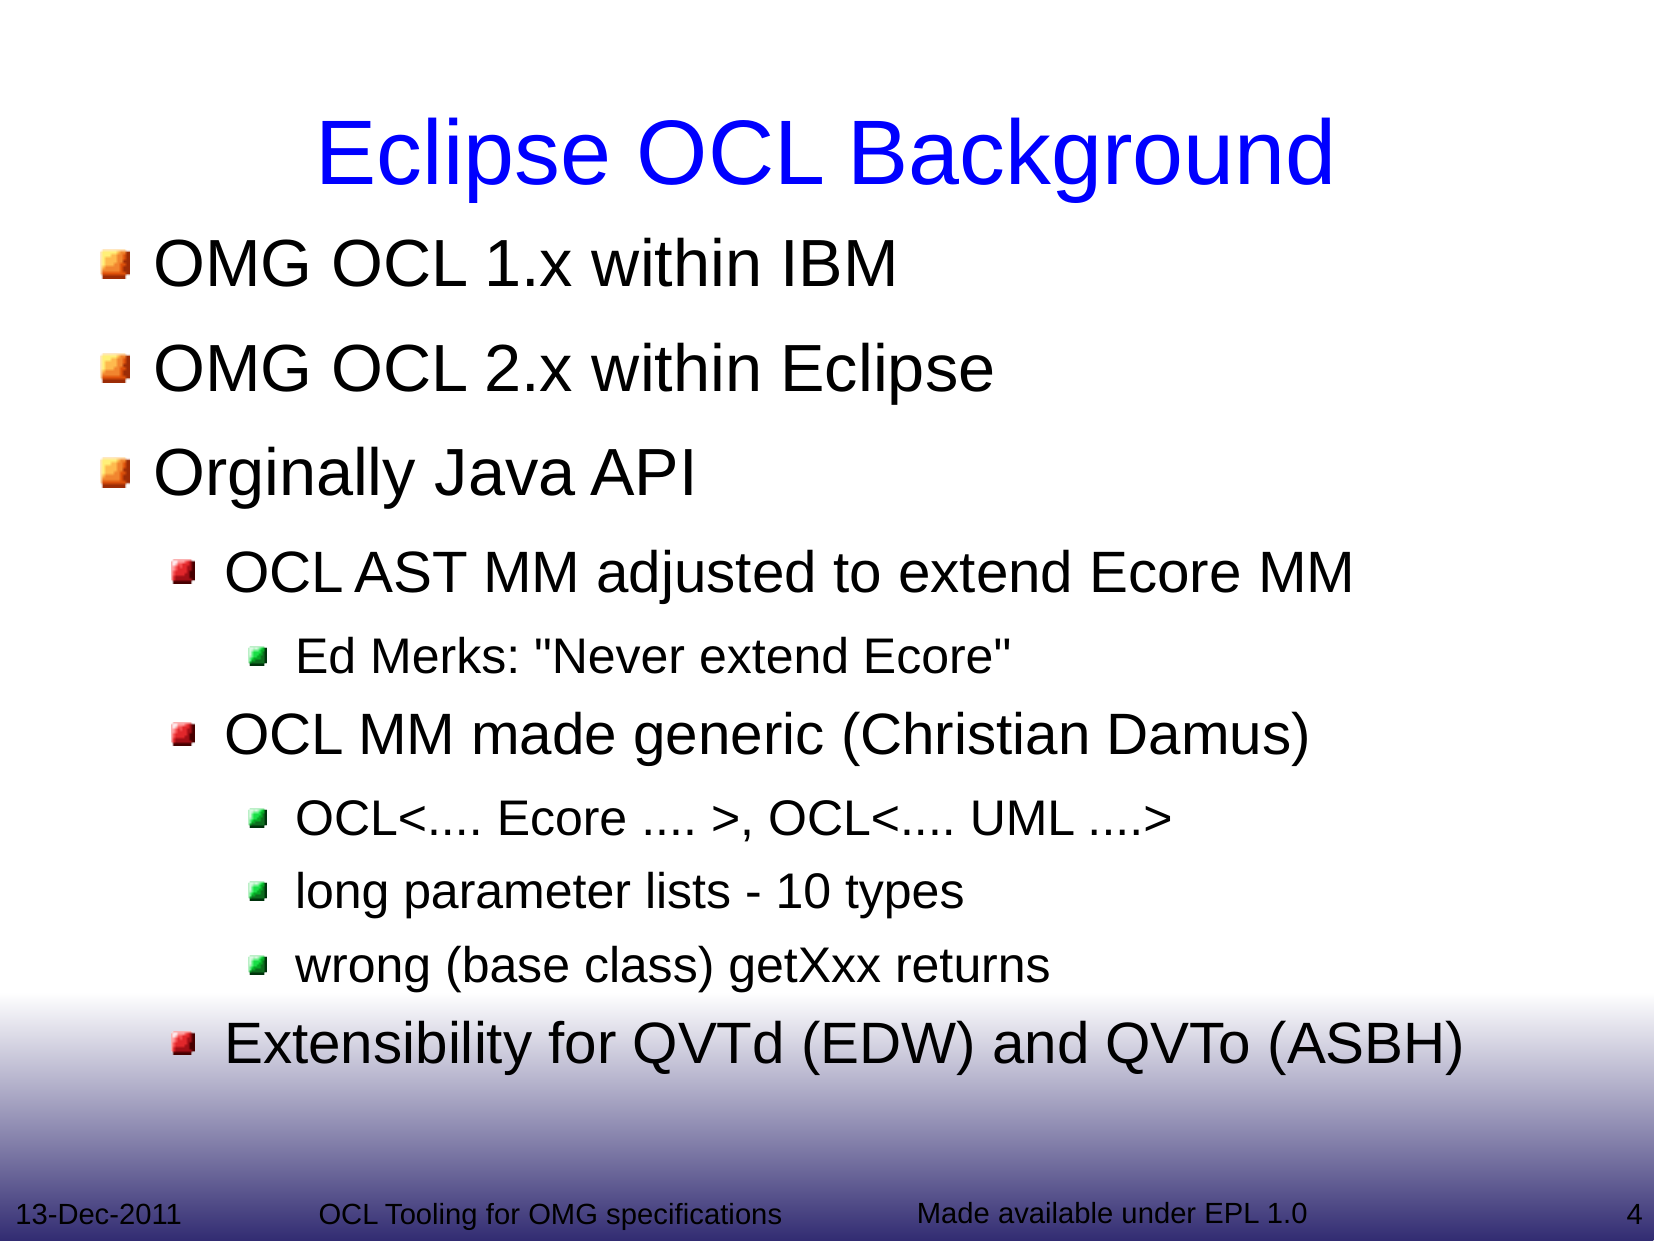

# Eclipse OCL Background
OMG OCL 1.x within IBM
OMG OCL 2.x within Eclipse
Orginally Java API
OCL AST MM adjusted to extend Ecore MM
Ed Merks: "Never extend Ecore"
OCL MM made generic (Christian Damus)
OCL<.... Ecore .... >, OCL<.... UML ....>
long parameter lists - 10 types
wrong (base class) getXxx returns
Extensibility for QVTd (EDW) and QVTo (ASBH)
13-Dec-2011
OCL Tooling for OMG specifications
4